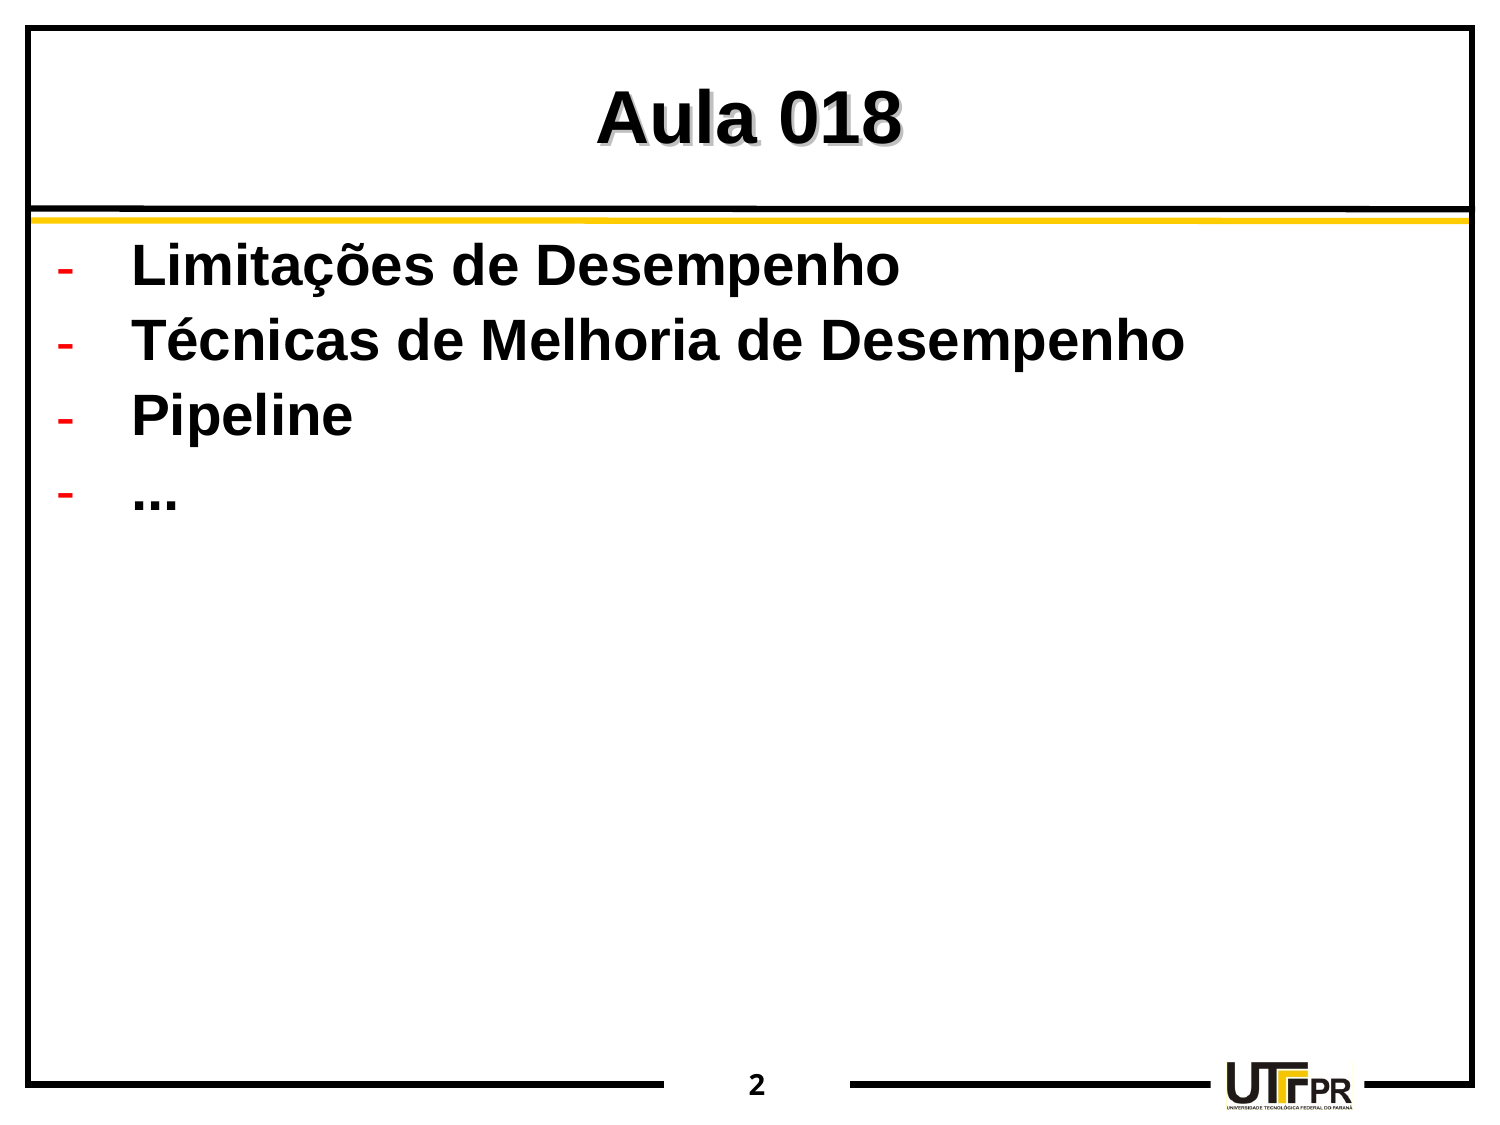

# Aula 018
Limitações de Desempenho
Técnicas de Melhoria de Desempenho
Pipeline
...